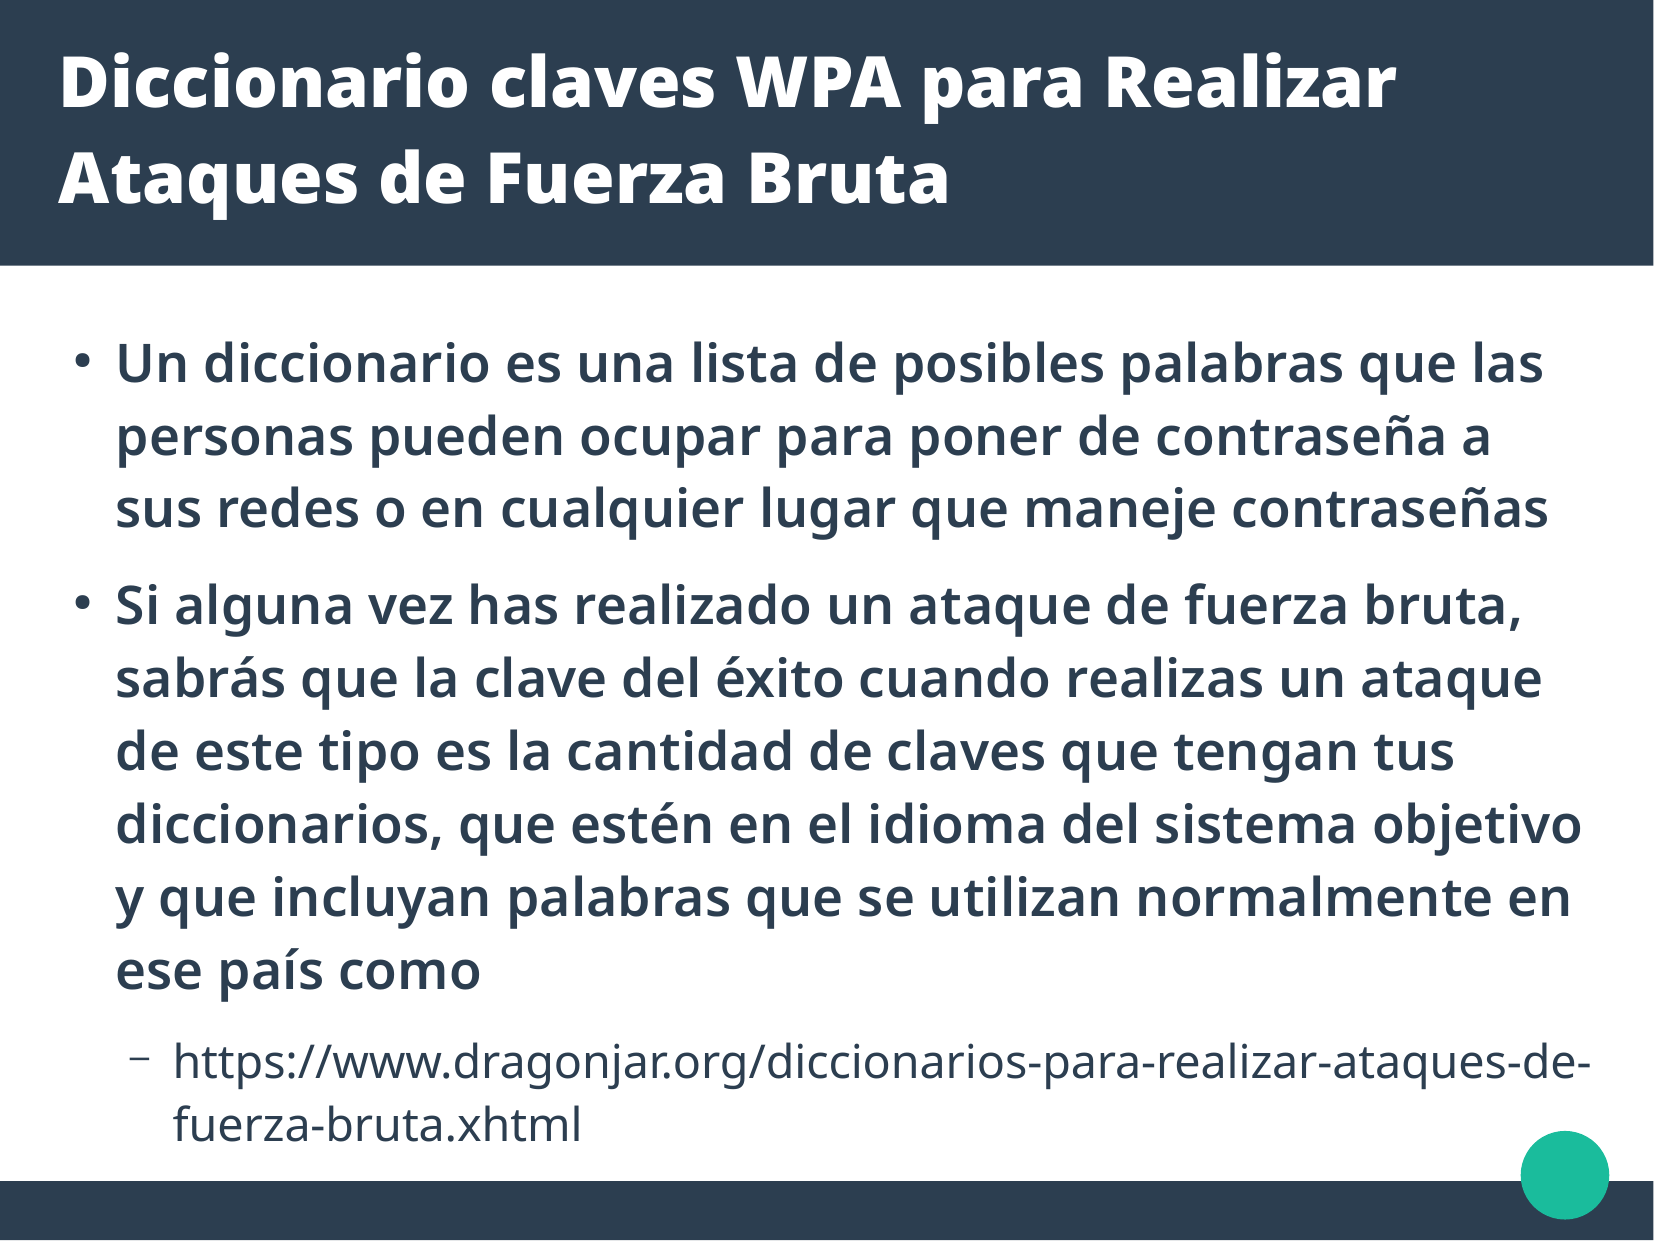

# Diccionario claves WPA para Realizar Ataques de Fuerza Bruta
Un diccionario es una lista de posibles palabras que las personas pueden ocupar para poner de contraseña a sus redes o en cualquier lugar que maneje contraseñas
Si alguna vez has realizado un ataque de fuerza bruta, sabrás que la clave del éxito cuando realizas un ataque de este tipo es la cantidad de claves que tengan tus diccionarios, que estén en el idioma del sistema objetivo y que incluyan palabras que se utilizan normalmente en ese país como
https://www.dragonjar.org/diccionarios-para-realizar-ataques-de-fuerza-bruta.xhtml